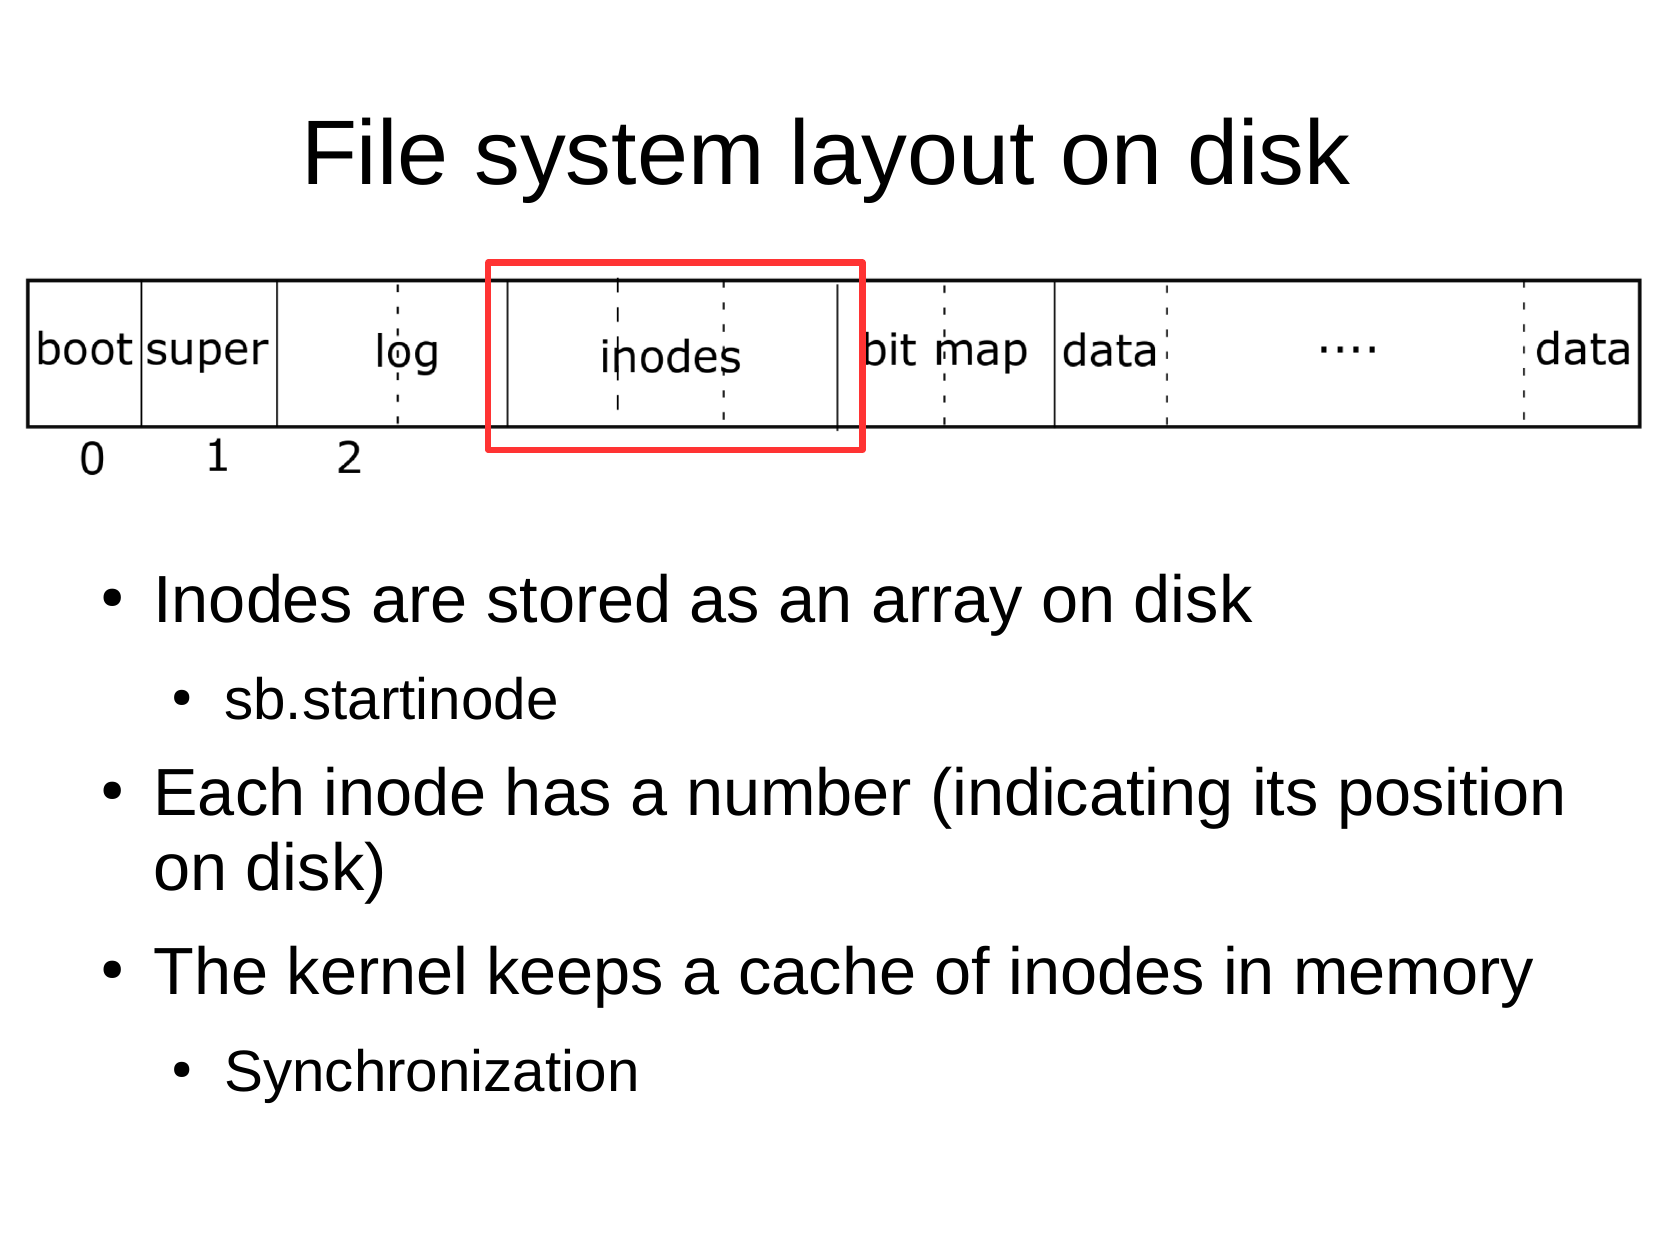

# File system layout on disk
Inodes are stored as an array on disk
sb.startinode
Each inode has a number (indicating its position on disk)
The kernel keeps a cache of inodes in memory
Synchronization